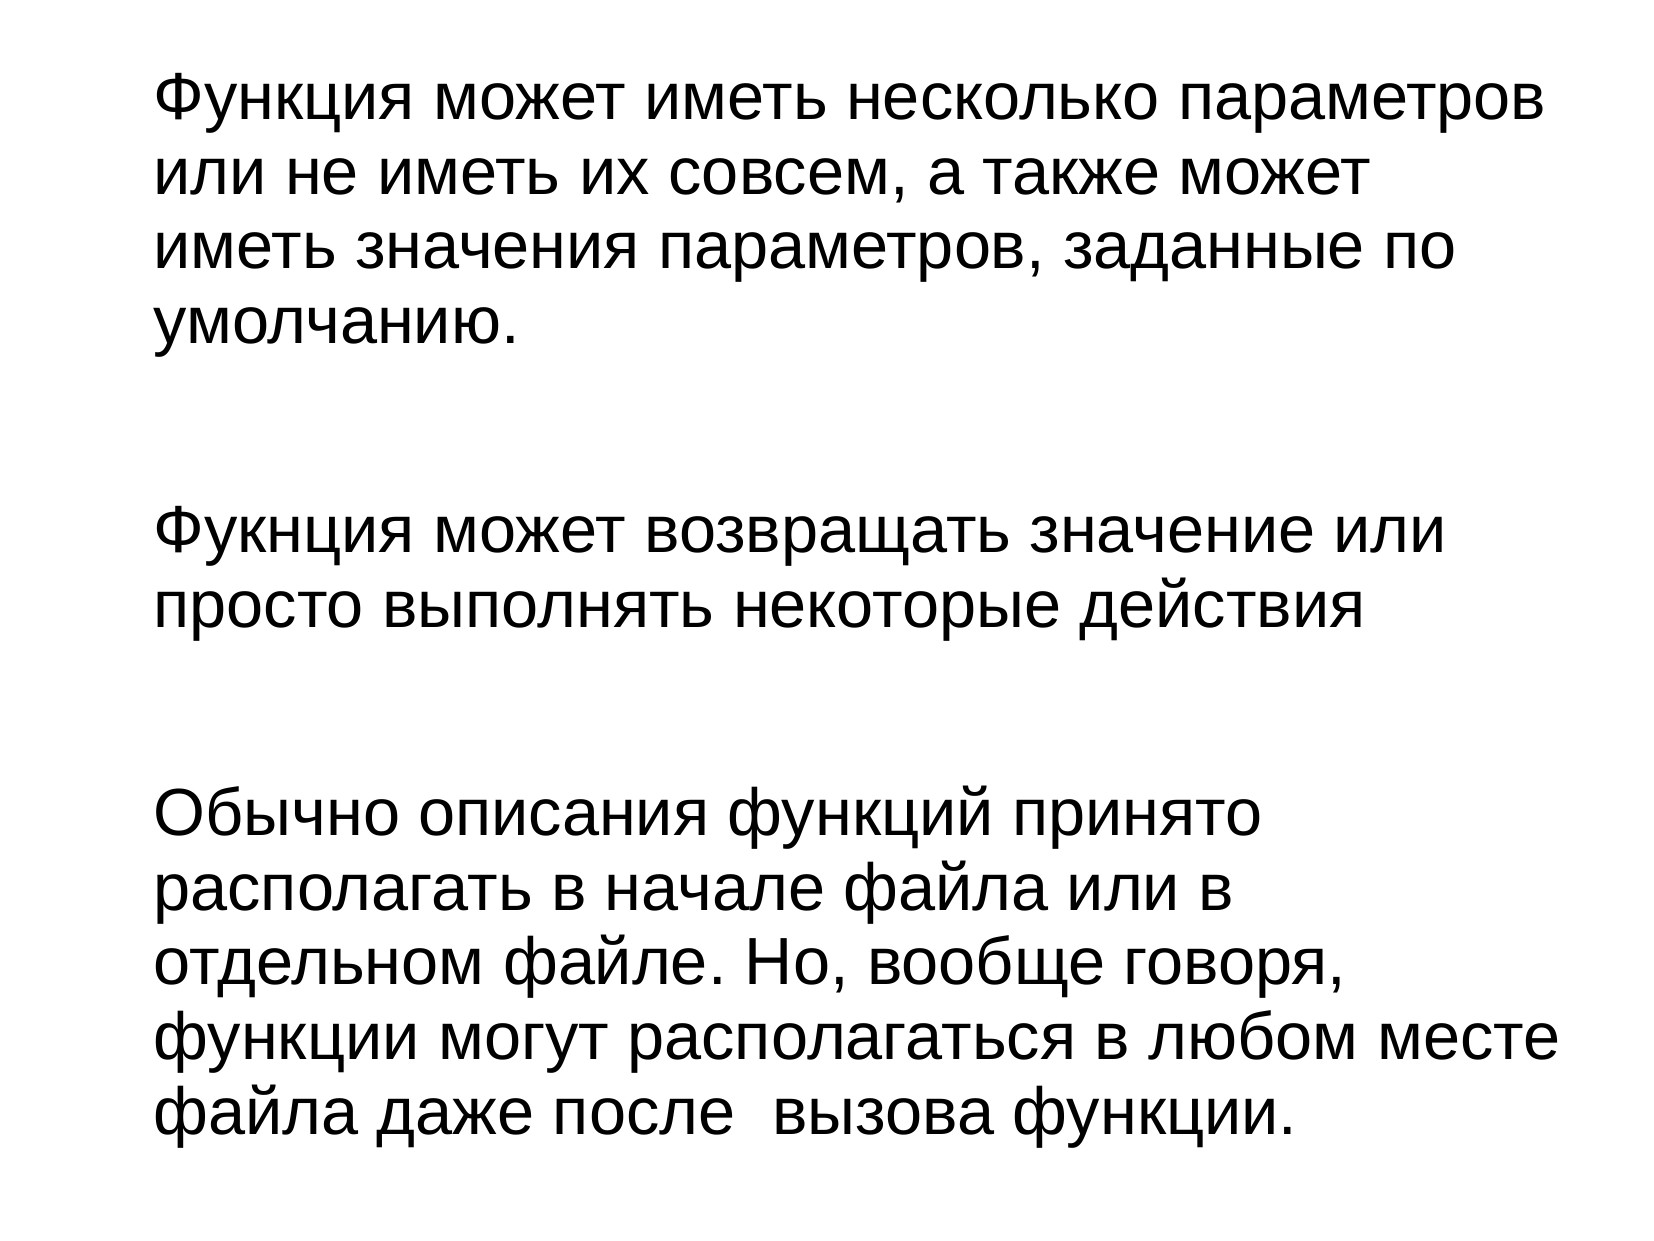

# Функция может иметь несколько параметров или не иметь их совсем, а также может иметь значения параметров, заданные по умолчанию.
Фукнция может возвращать значение или просто выполнять некоторые действия
Обычно описания функций принято располагать в начале файла или в отдельном файле. Но, вообще говоря, функции могут располагаться в любом месте файла даже после вызова функции.